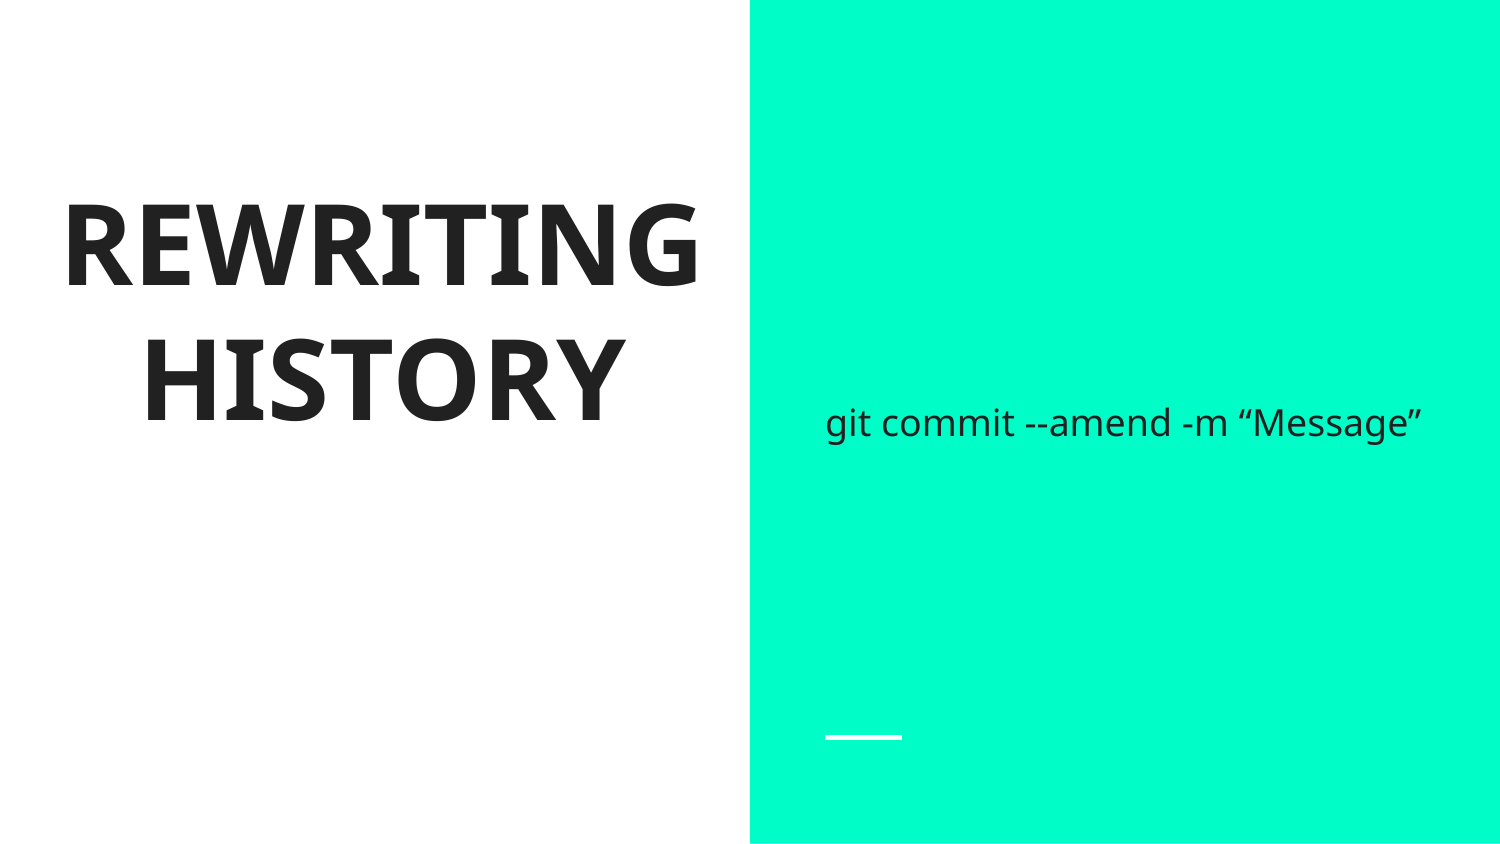

git commit --amend -m “Message”
# REWRITING HISTORY